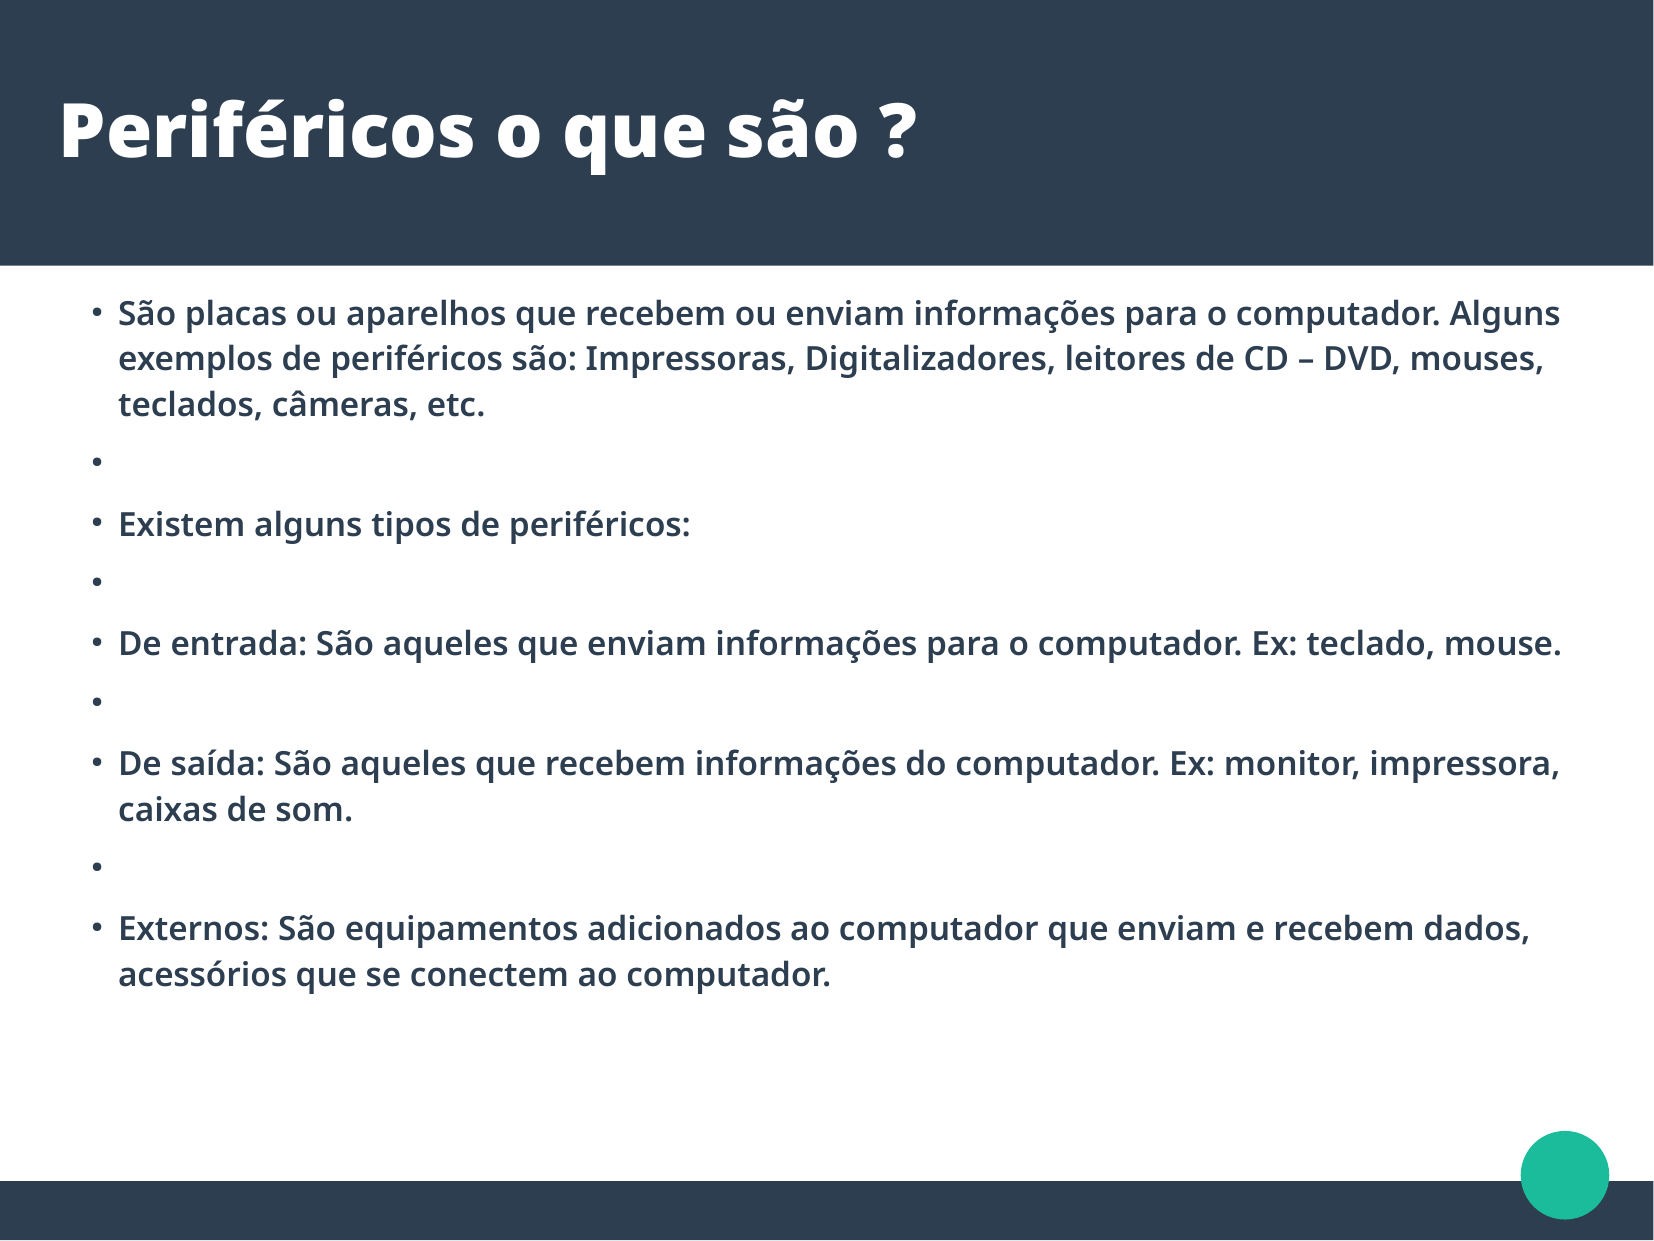

# Periféricos o que são ?
São placas ou aparelhos que recebem ou enviam informações para o computador. Alguns exemplos de periféricos são: Impressoras, Digitalizadores, leitores de CD – DVD, mouses, teclados, câmeras, etc.
Existem alguns tipos de periféricos:
De entrada: São aqueles que enviam informações para o computador. Ex: teclado, mouse.
De saída: São aqueles que recebem informações do computador. Ex: monitor, impressora, caixas de som.
Externos: São equipamentos adicionados ao computador que enviam e recebem dados, acessórios que se conectem ao computador.